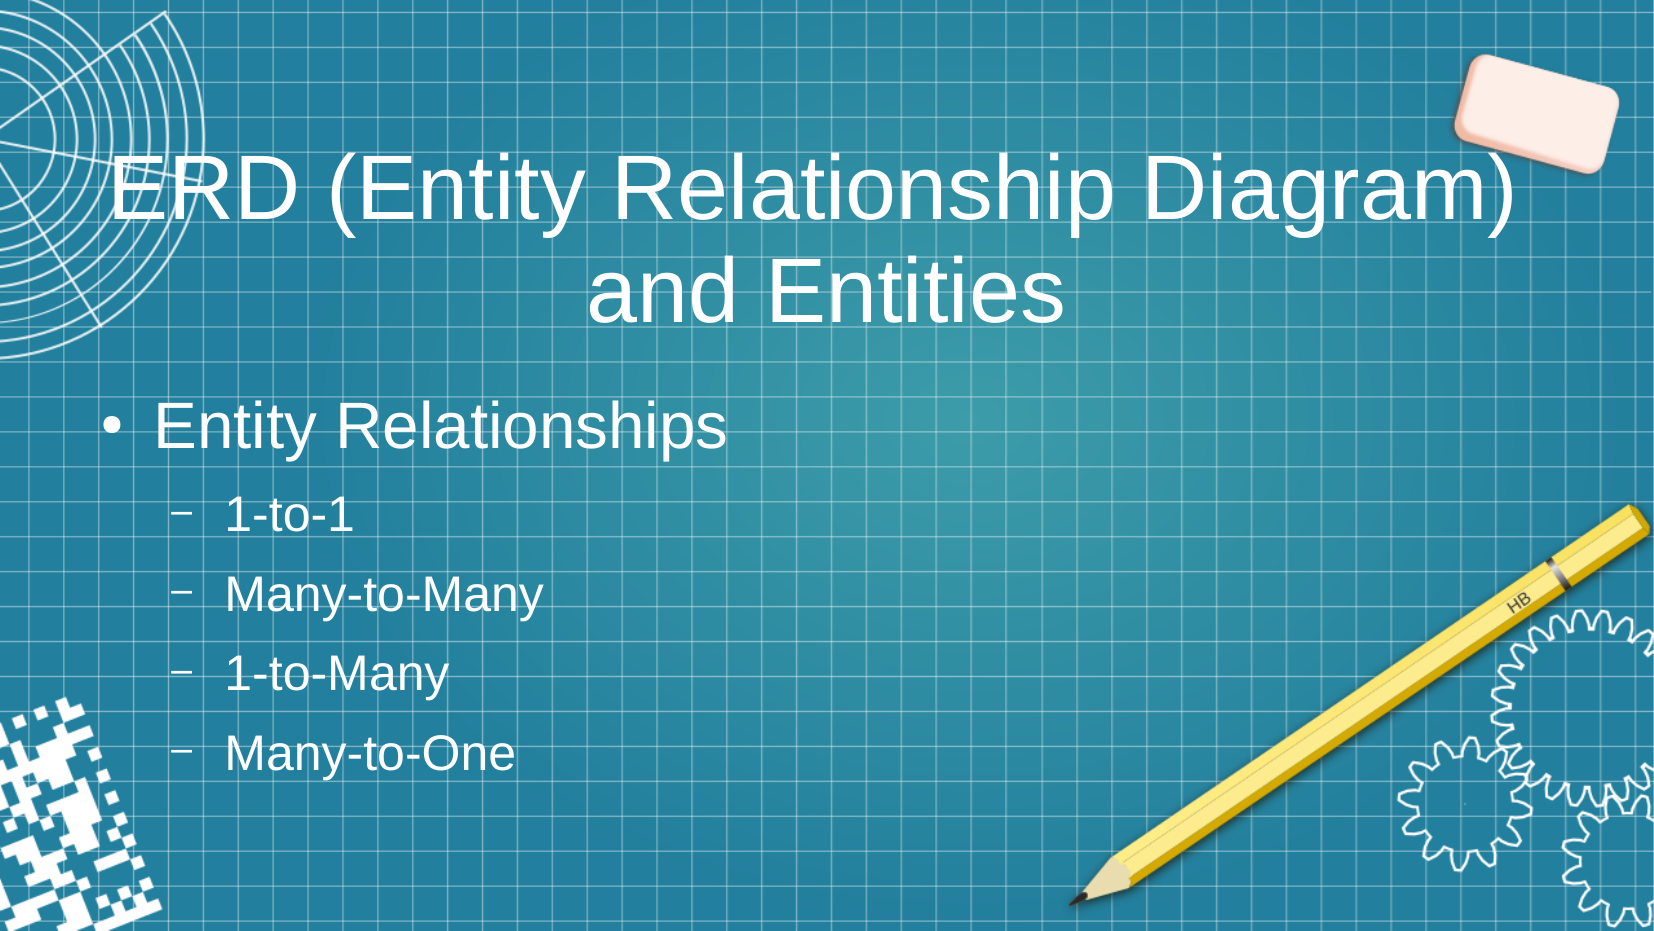

# ERD (Entity Relationship Diagram) and Entities
Entity Relationships
1-to-1
Many-to-Many
1-to-Many
Many-to-One